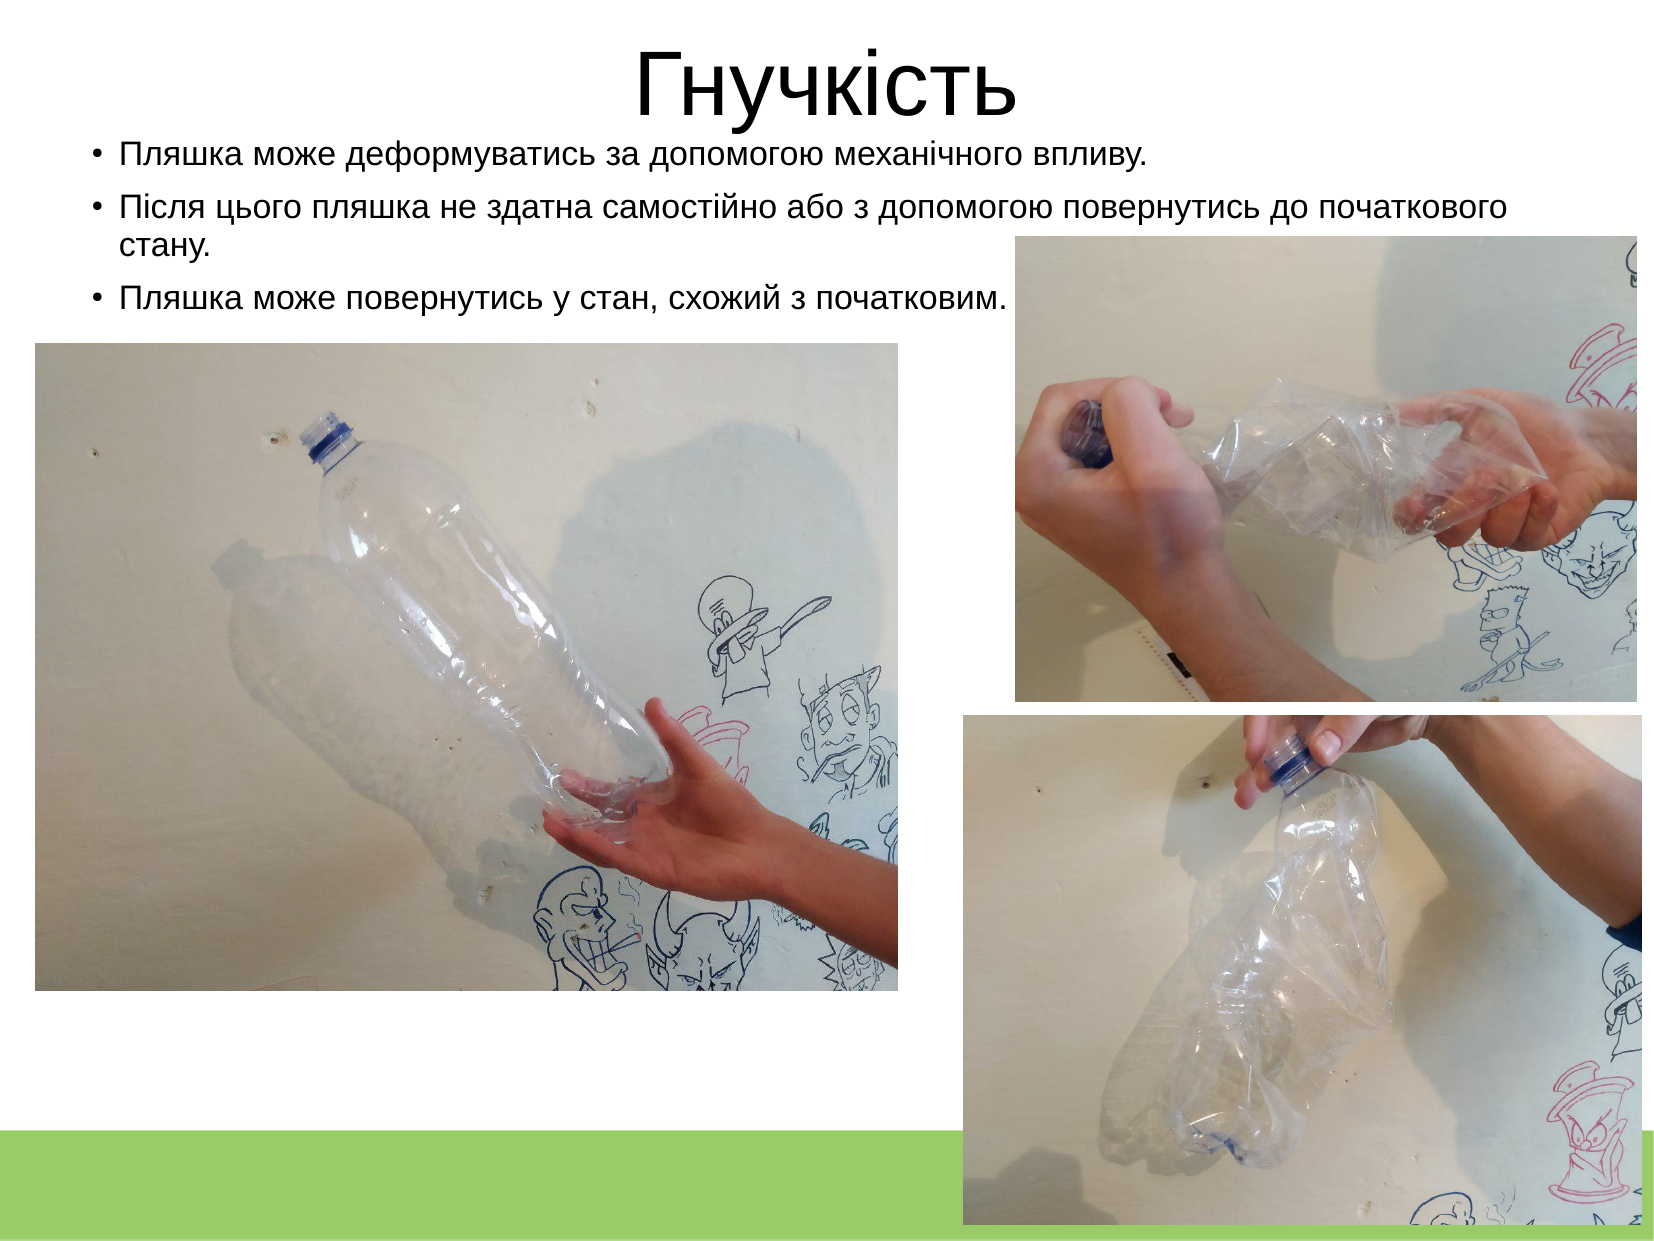

# Гнучкість
Пляшка може деформуватись за допомогою механічного впливу.
Після цього пляшка не здатна самостійно або з допомогою повернутись до початкового стану.
Пляшка може повернутись у стан, схожий з початковим.